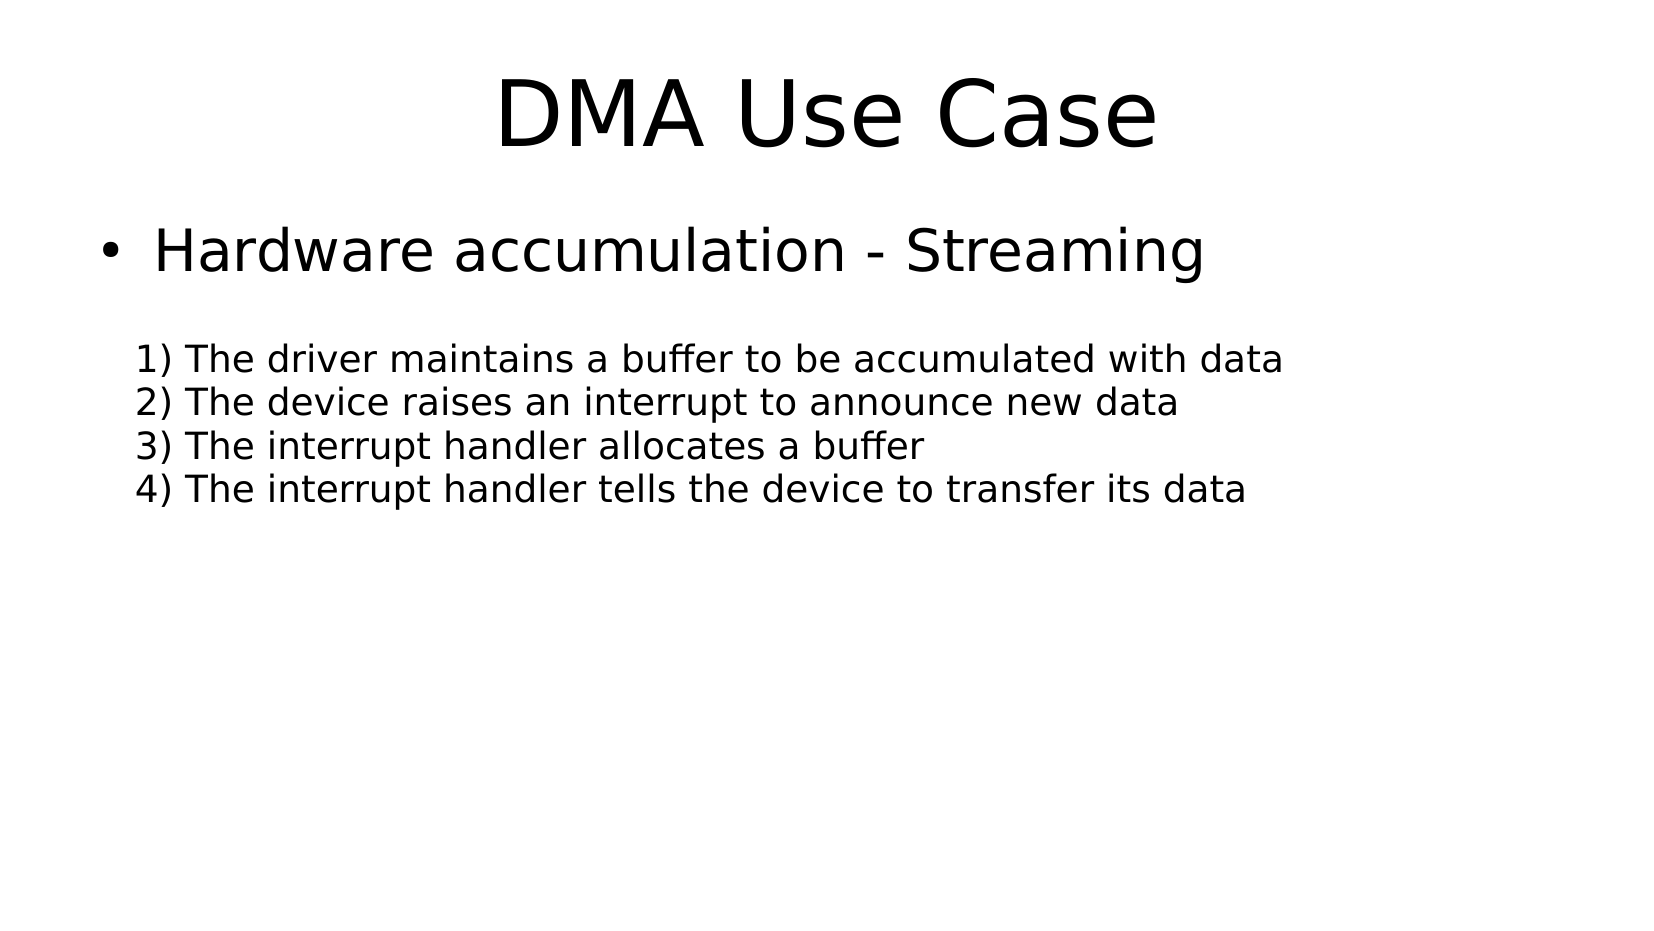

# DMA Use Case
Hardware accumulation - Streaming
1) The driver maintains a buffer to be accumulated with data
2) The device raises an interrupt to announce new data
3) The interrupt handler allocates a buffer
4) The interrupt handler tells the device to transfer its data